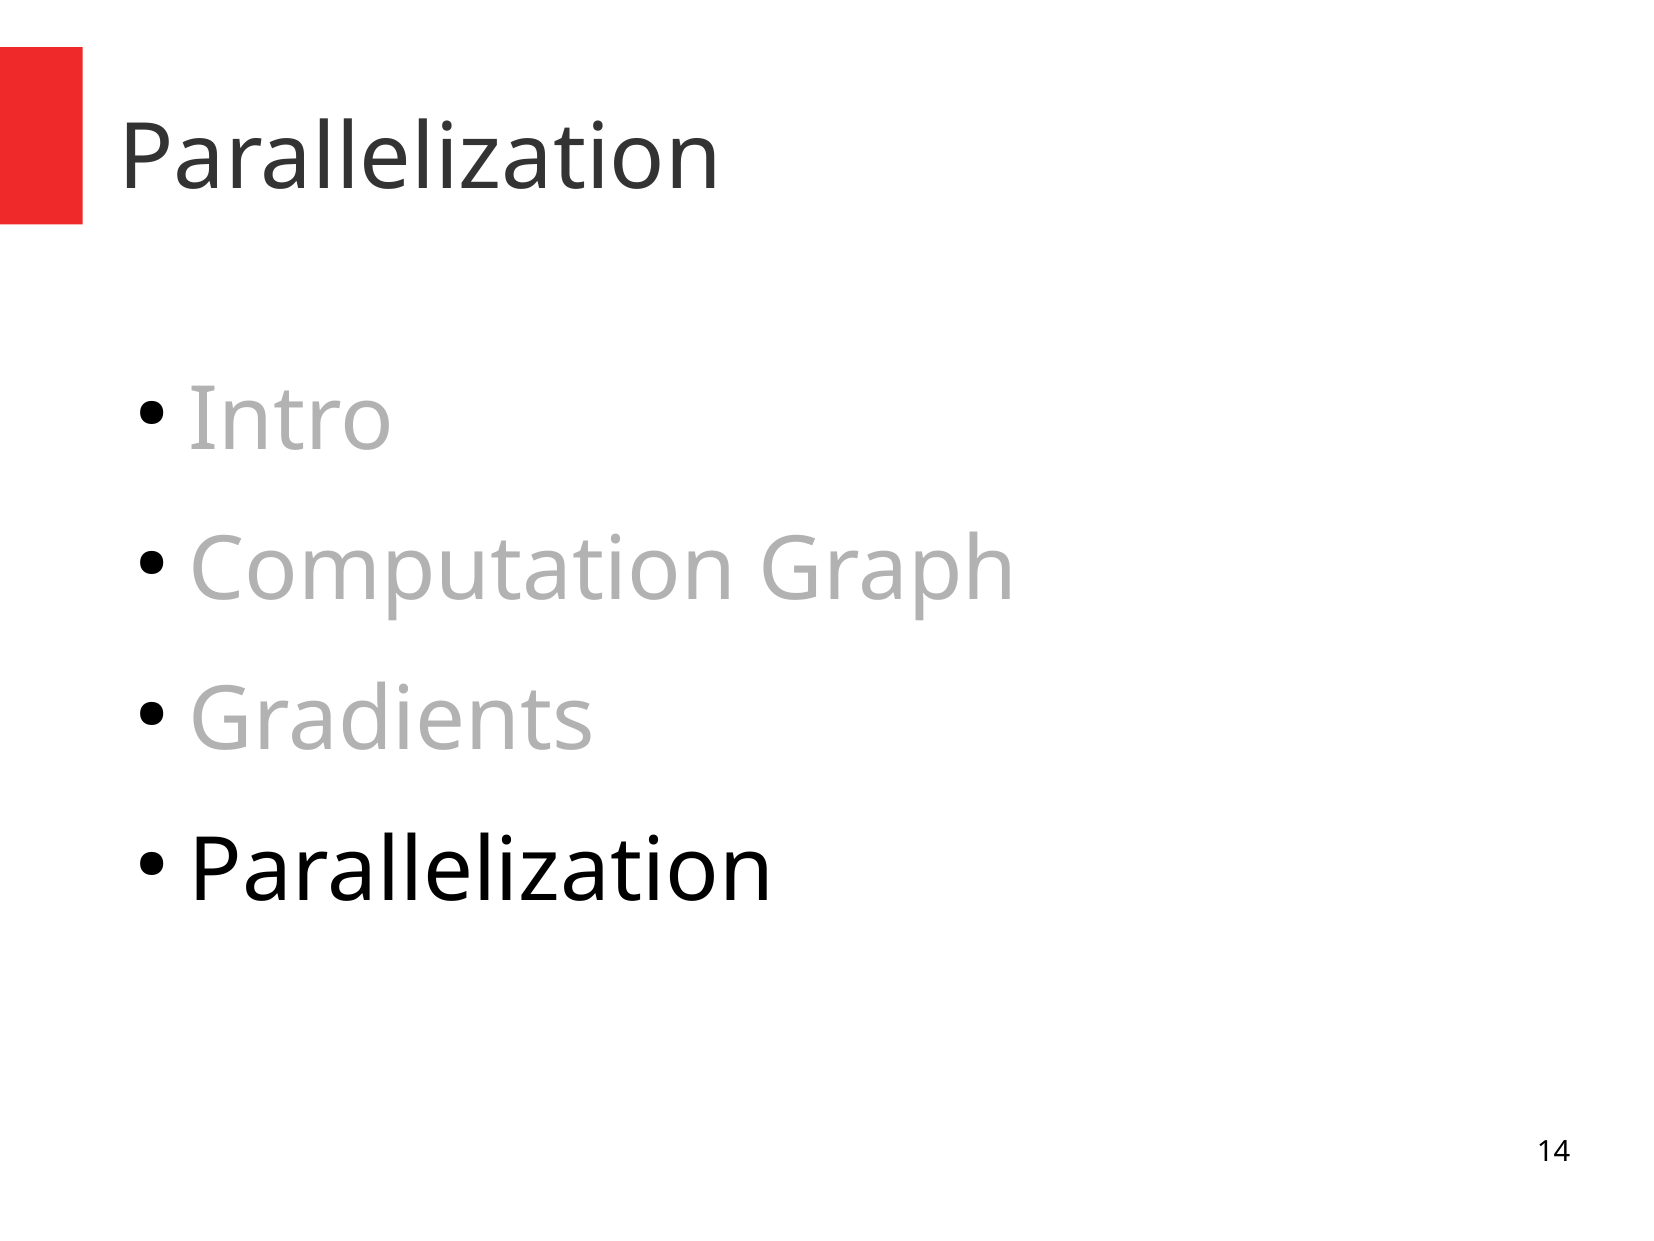

# Parallelization
Intro
Computation Graph
Gradients
Parallelization
14